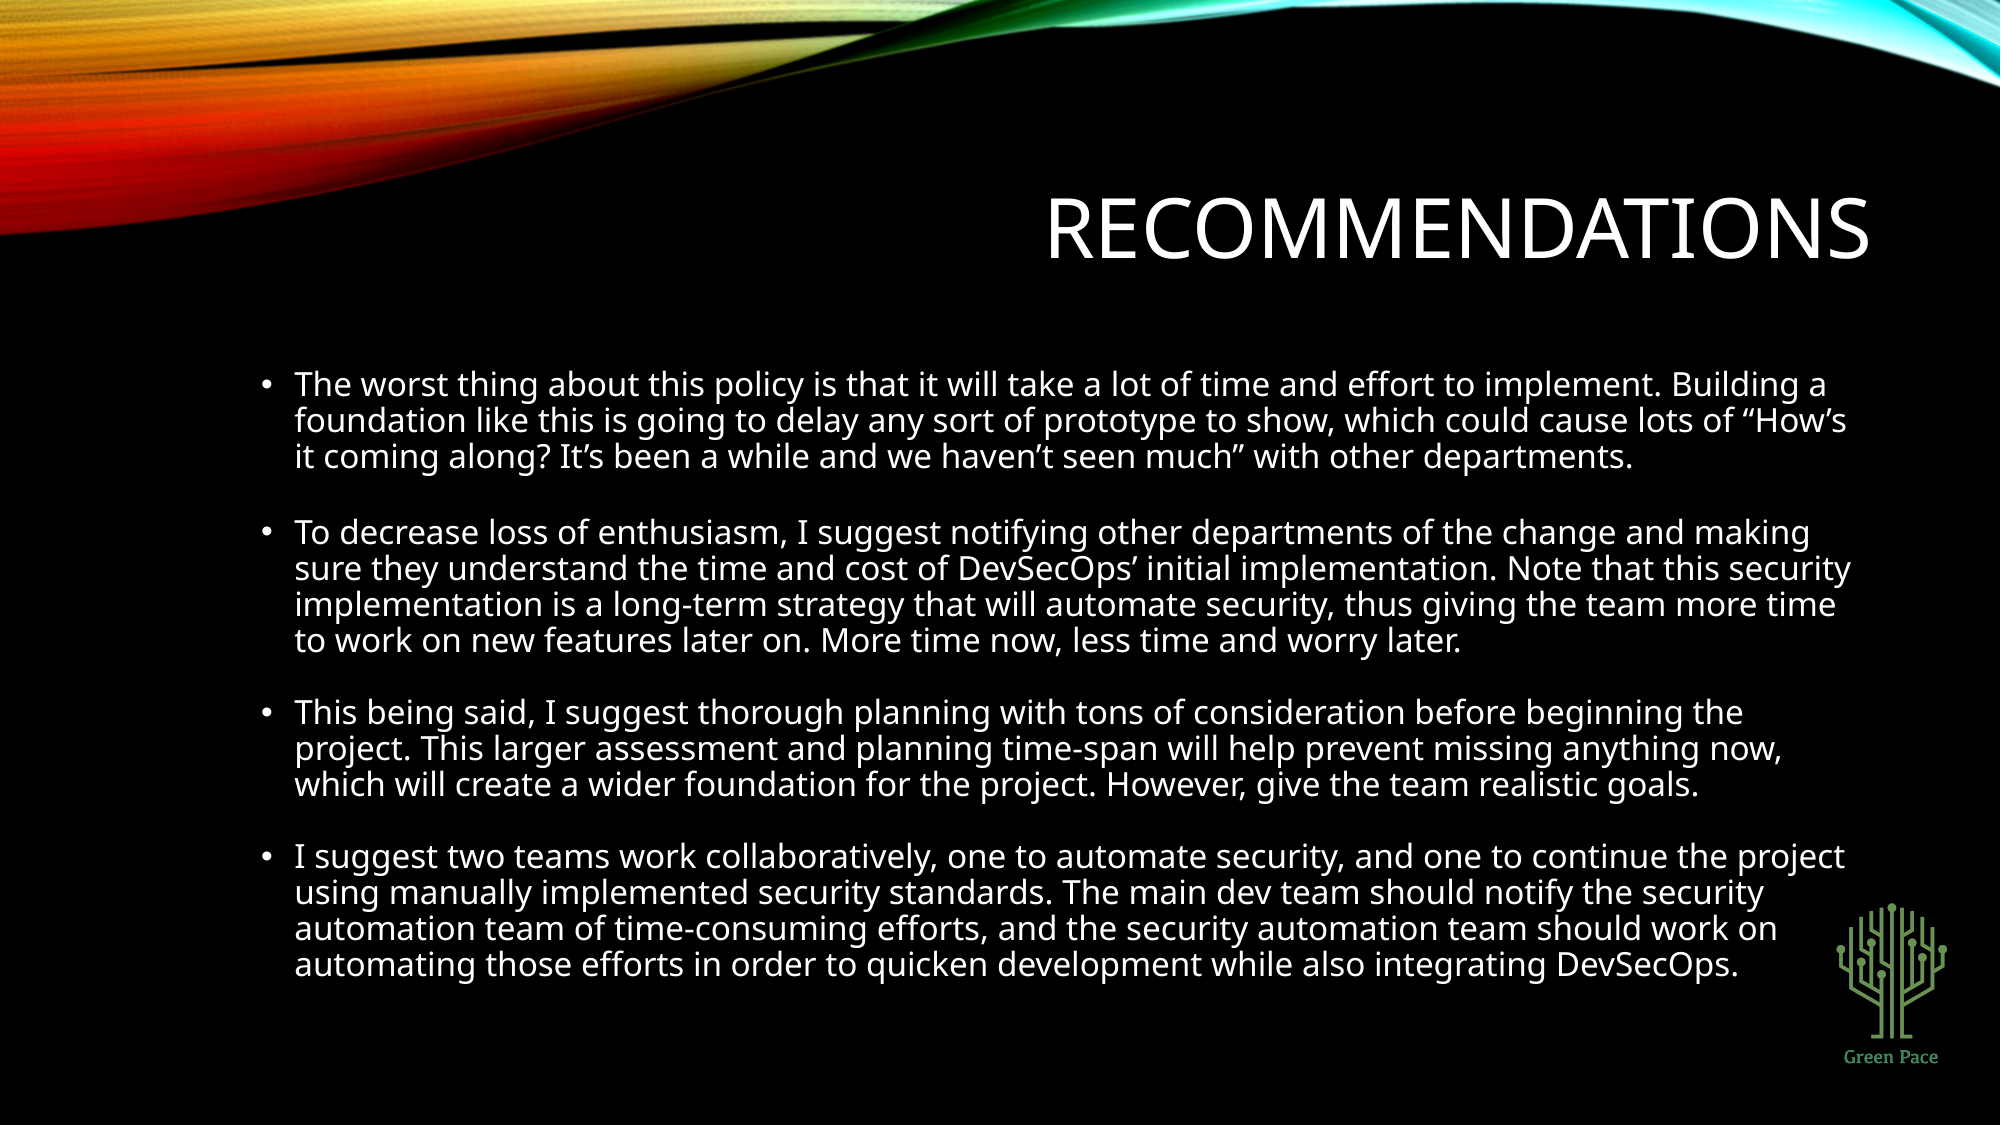

# RECOMMENDATIONS
The worst thing about this policy is that it will take a lot of time and effort to implement. Building a foundation like this is going to delay any sort of prototype to show, which could cause lots of “How’s it coming along? It’s been a while and we haven’t seen much” with other departments.
To decrease loss of enthusiasm, I suggest notifying other departments of the change and making sure they understand the time and cost of DevSecOps’ initial implementation. Note that this security implementation is a long-term strategy that will automate security, thus giving the team more time to work on new features later on. More time now, less time and worry later.
This being said, I suggest thorough planning with tons of consideration before beginning the project. This larger assessment and planning time-span will help prevent missing anything now, which will create a wider foundation for the project. However, give the team realistic goals.
I suggest two teams work collaboratively, one to automate security, and one to continue the project using manually implemented security standards. The main dev team should notify the security automation team of time-consuming efforts, and the security automation team should work on automating those efforts in order to quicken development while also integrating DevSecOps.